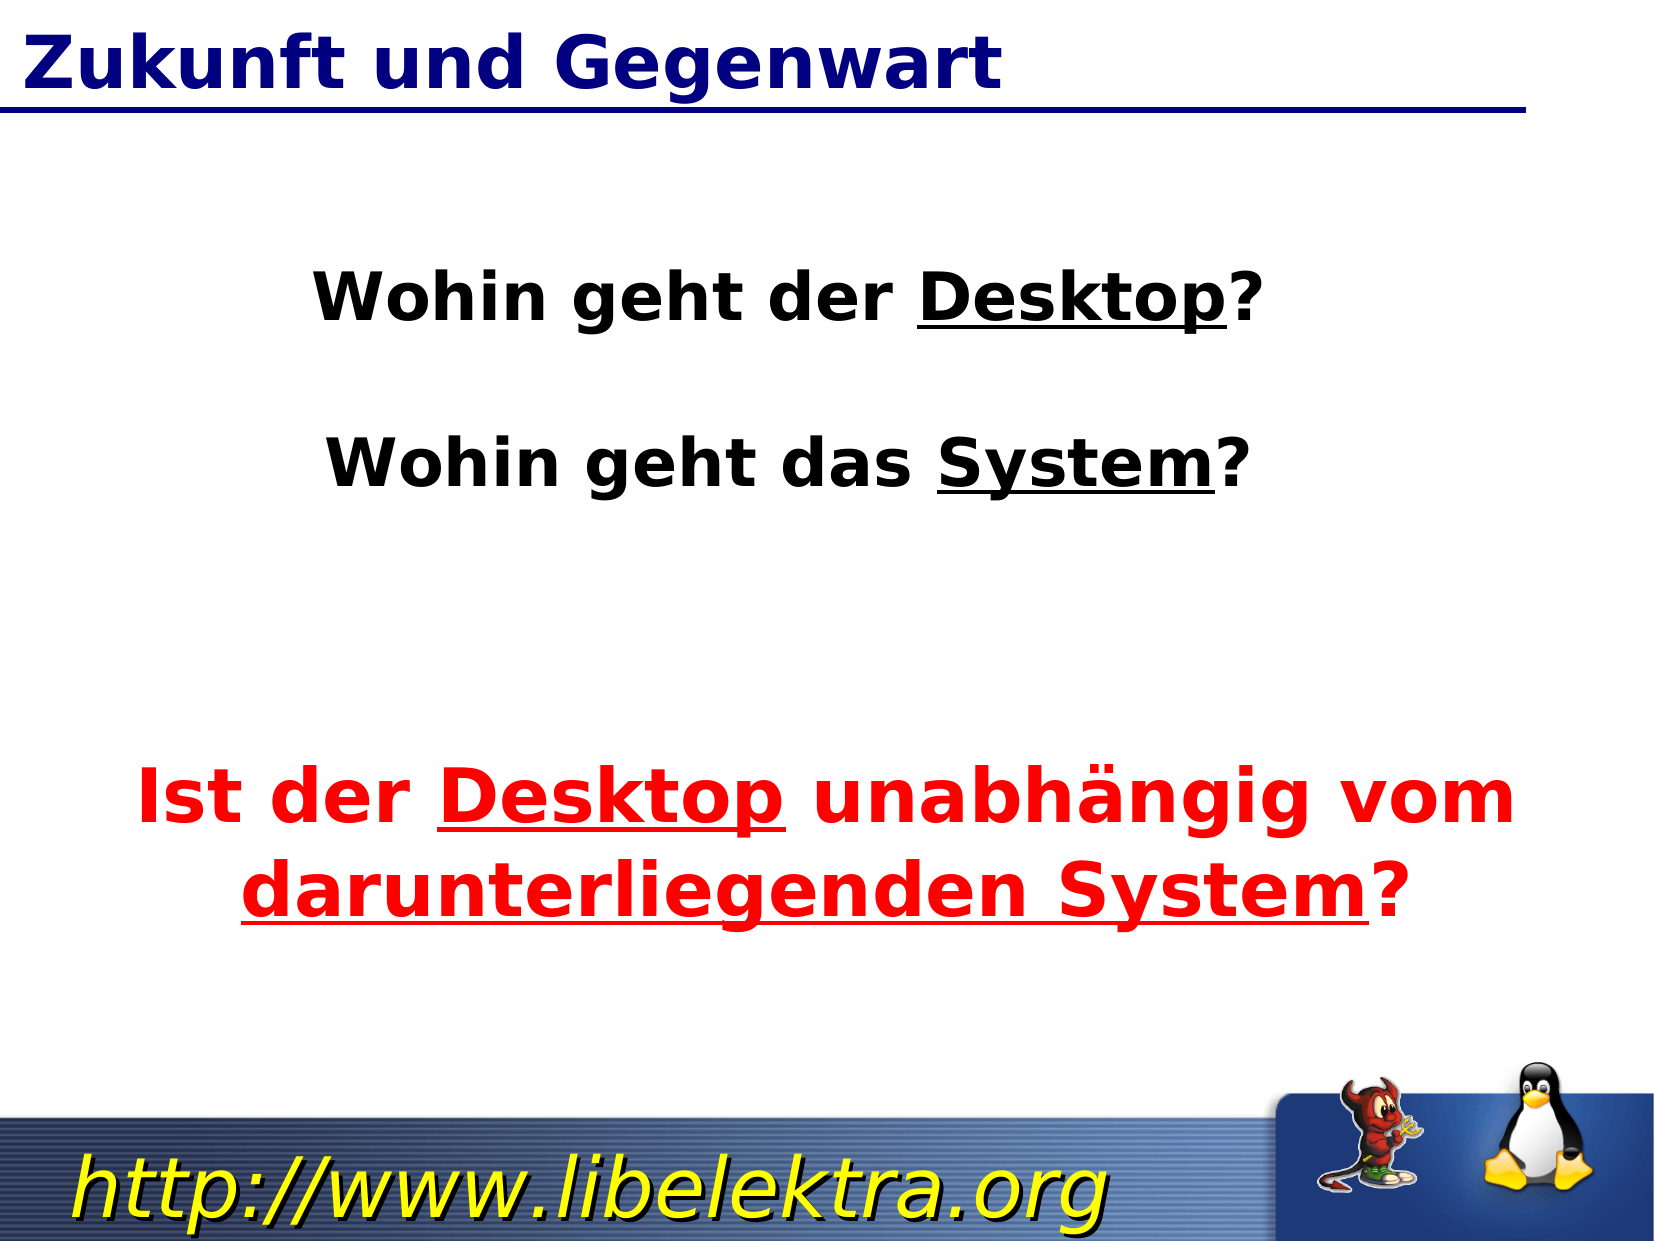

Zukunft und Gegenwart
Wohin geht der Desktop?
Wohin geht das System?
Ist der Desktop unabhängig vom darunterliegenden System?